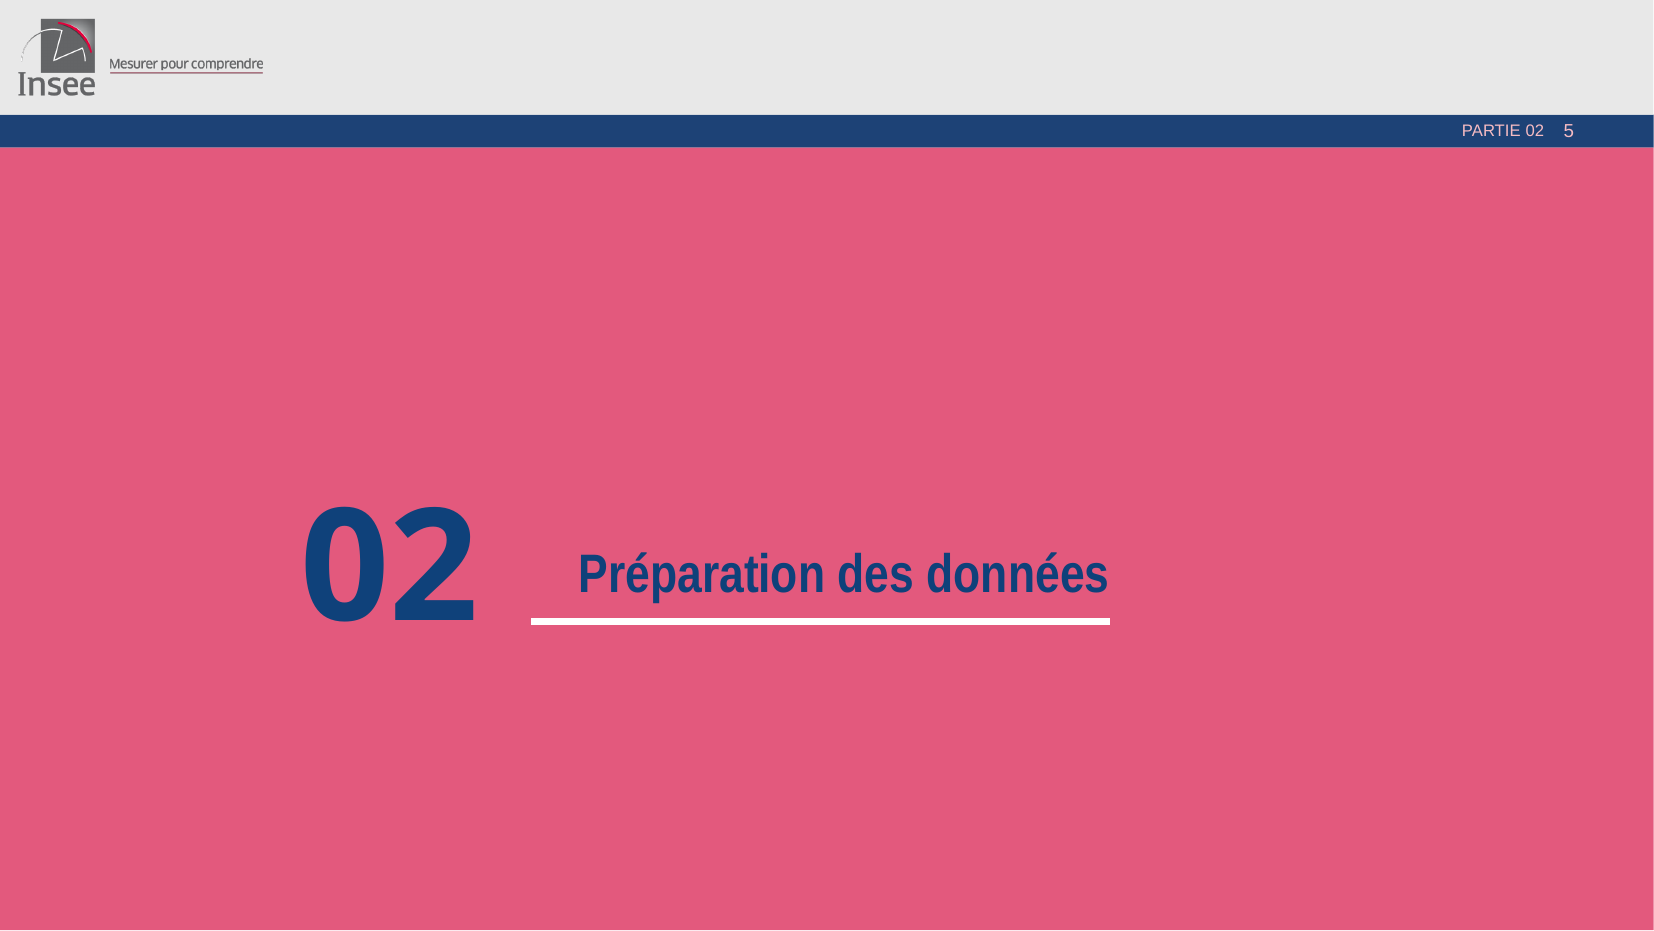

PARTIE 02
5
02
# Préparation des données